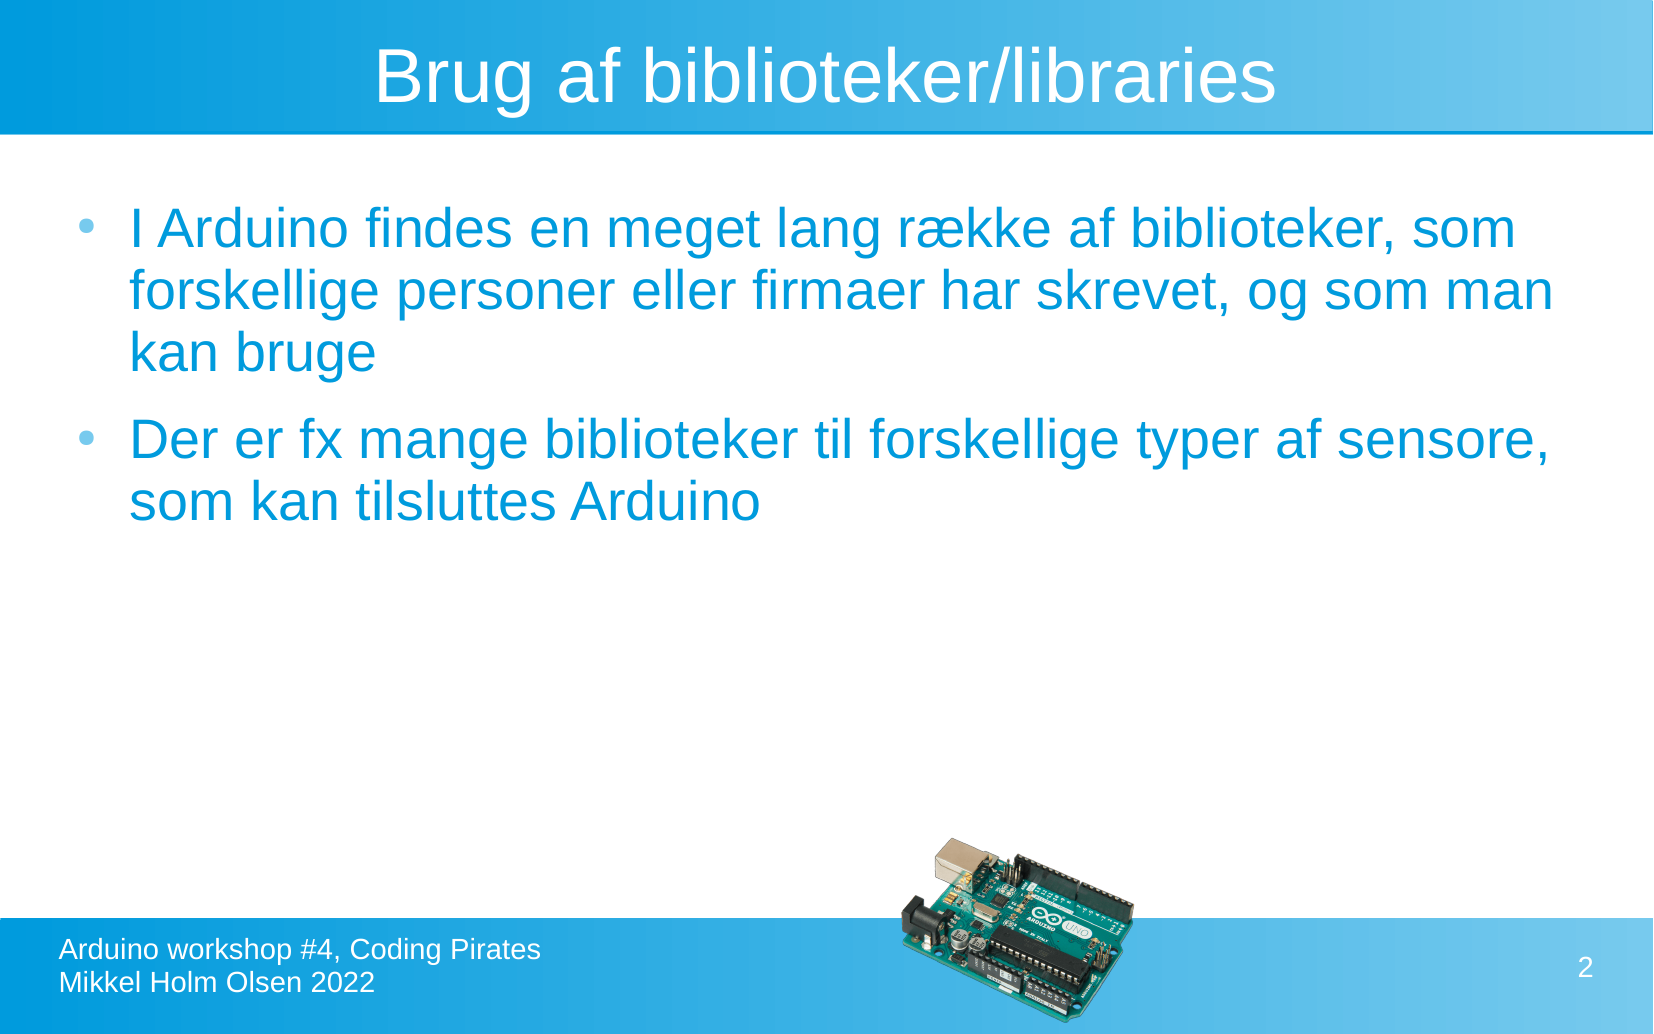

# Brug af biblioteker/libraries
I Arduino findes en meget lang række af biblioteker, som forskellige personer eller firmaer har skrevet, og som man kan bruge
Der er fx mange biblioteker til forskellige typer af sensore, som kan tilsluttes Arduino
2